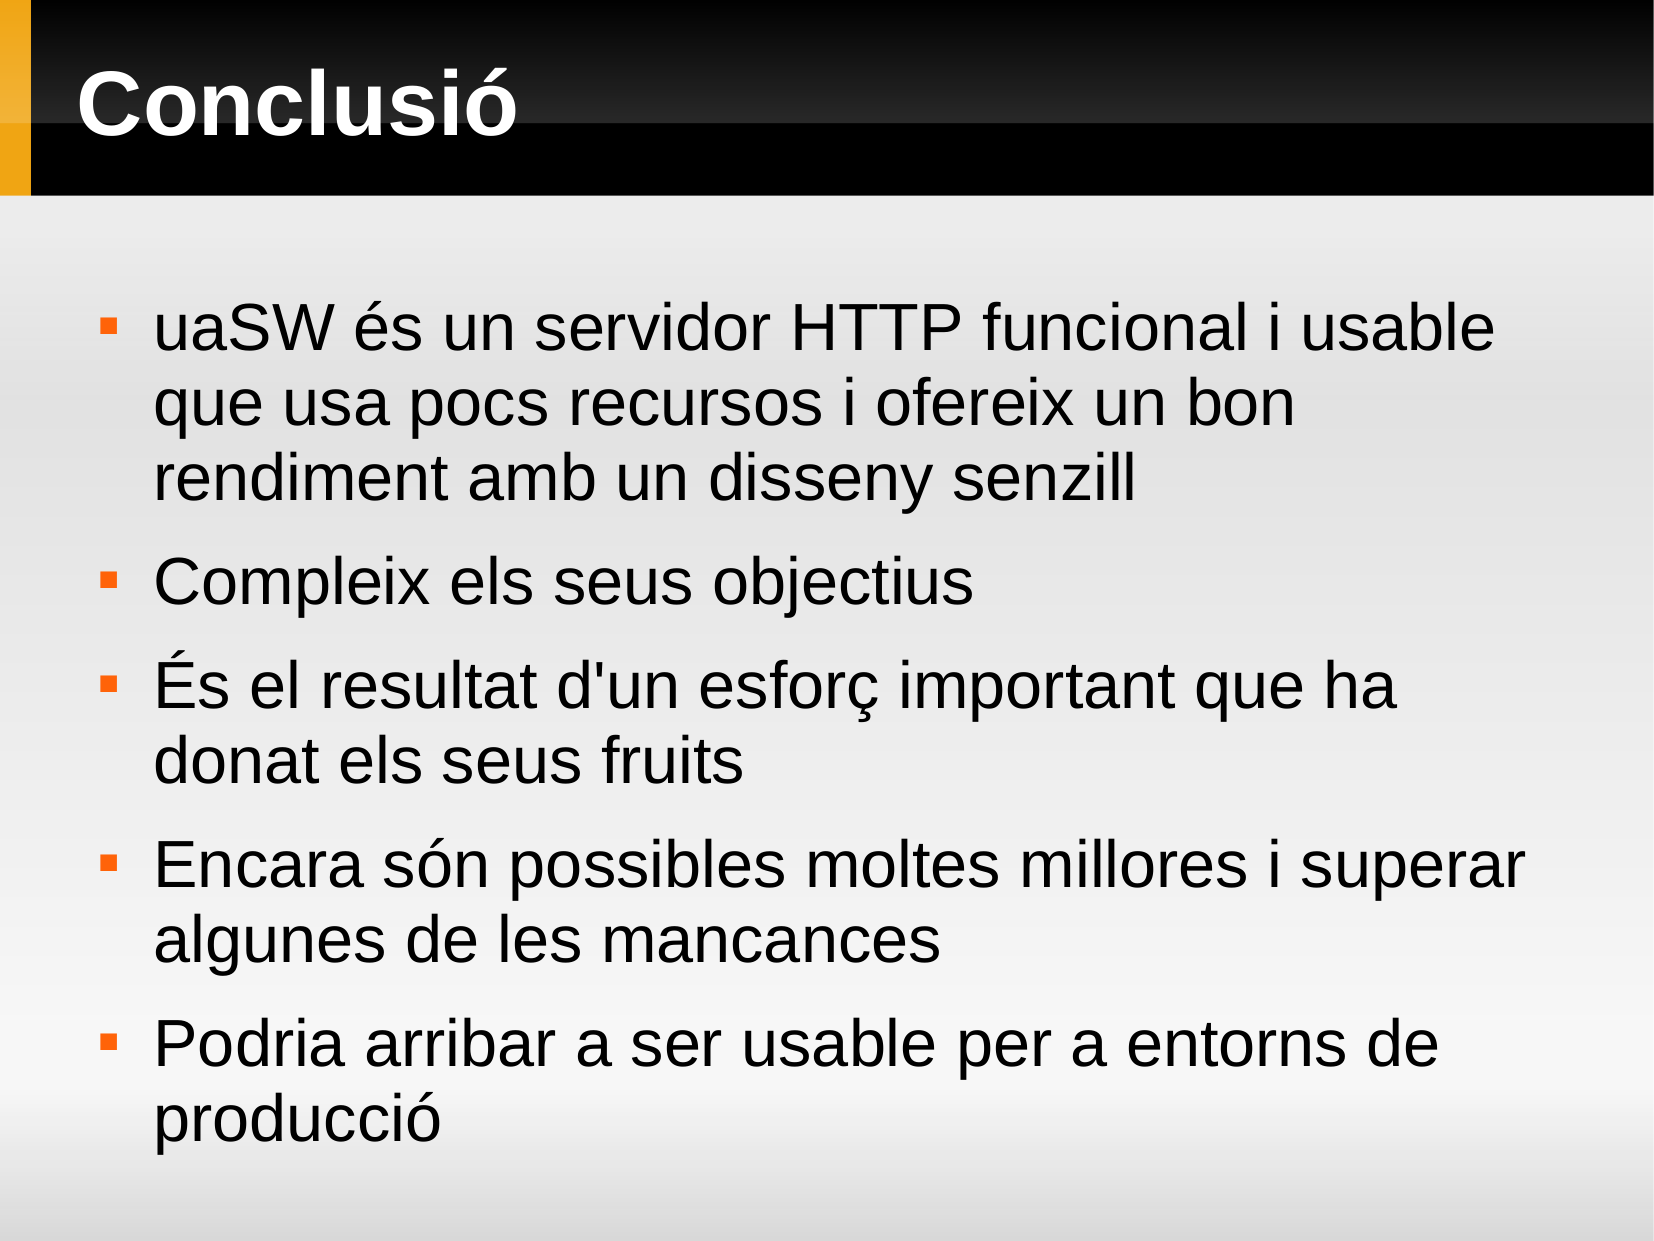

# Conclusió
uaSW és un servidor HTTP funcional i usable que usa pocs recursos i ofereix un bon rendiment amb un disseny senzill
Compleix els seus objectius
És el resultat d'un esforç important que ha donat els seus fruits
Encara són possibles moltes millores i superar algunes de les mancances
Podria arribar a ser usable per a entorns de producció